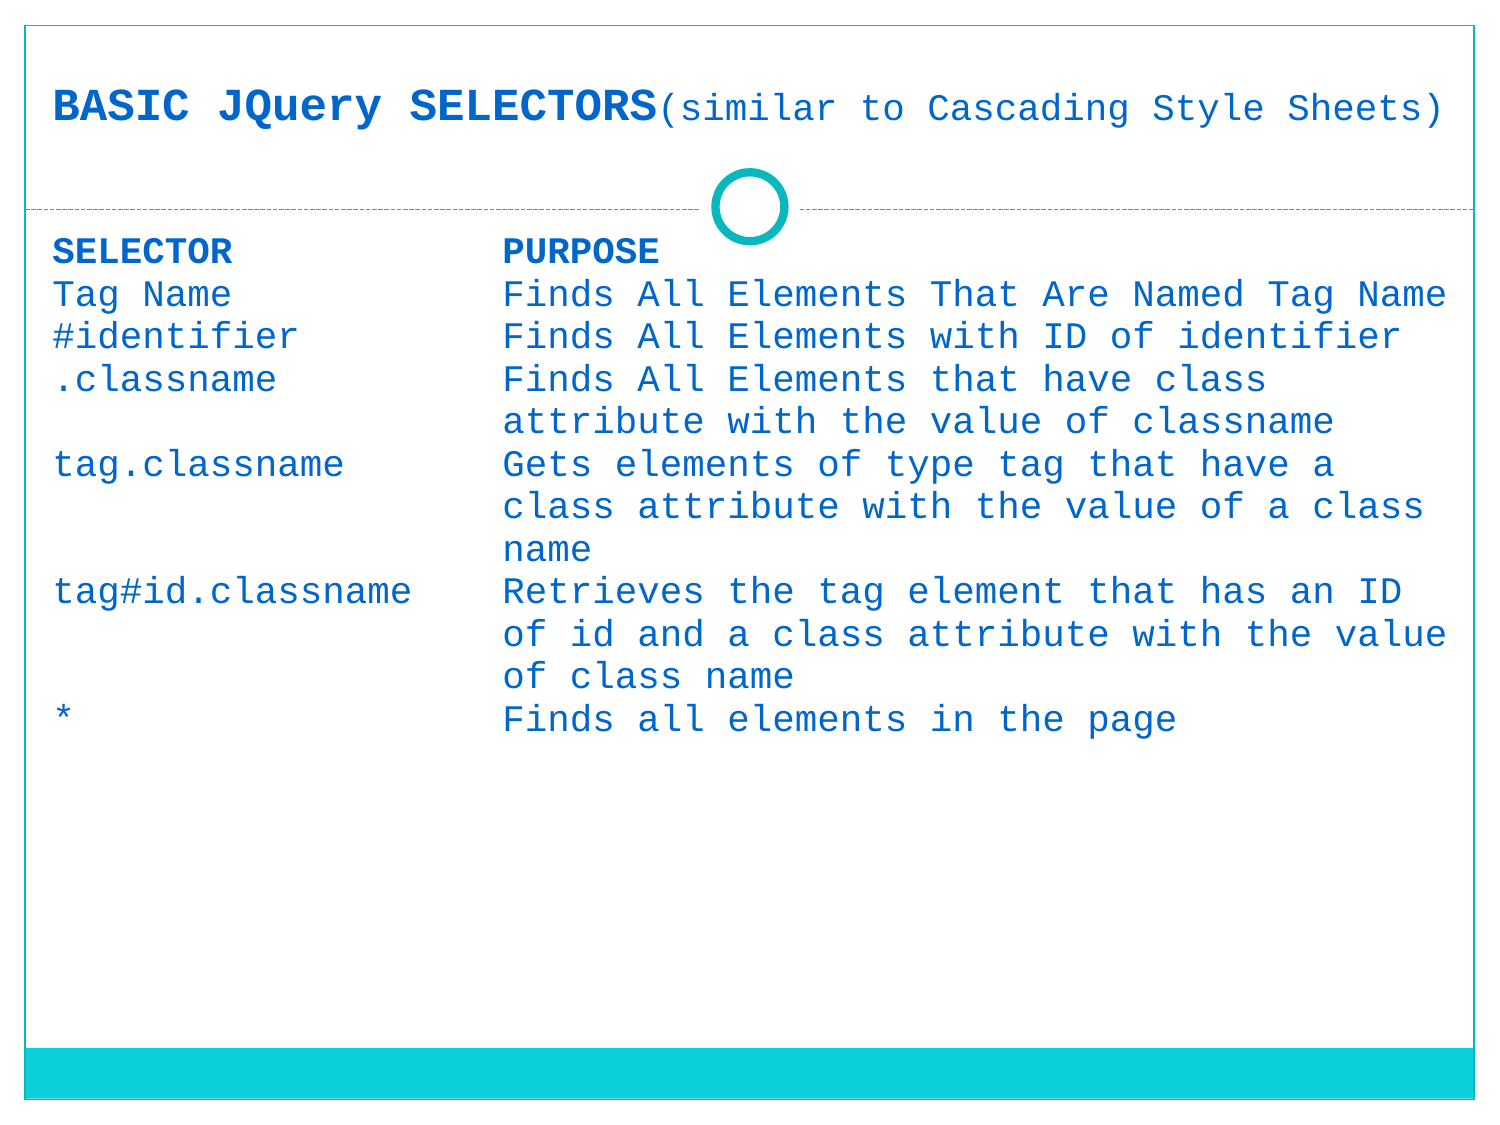

BASIC JQuery SELECTORS(similar to Cascading Style Sheets)
SELECTOR				PURPOSE
Tag Name				Finds All Elements That Are Named Tag Name
#identifier			Finds All Elements with ID of identifier
.classname			Finds All Elements that have class 								attribute with the value of classname
tag.classname			Gets elements of type tag that have a 							class attribute with the value of a class 						name
tag#id.classname		Retrieves the tag element that has an ID 						of id and a class attribute with the value 						of class name
*						Finds all elements in the page